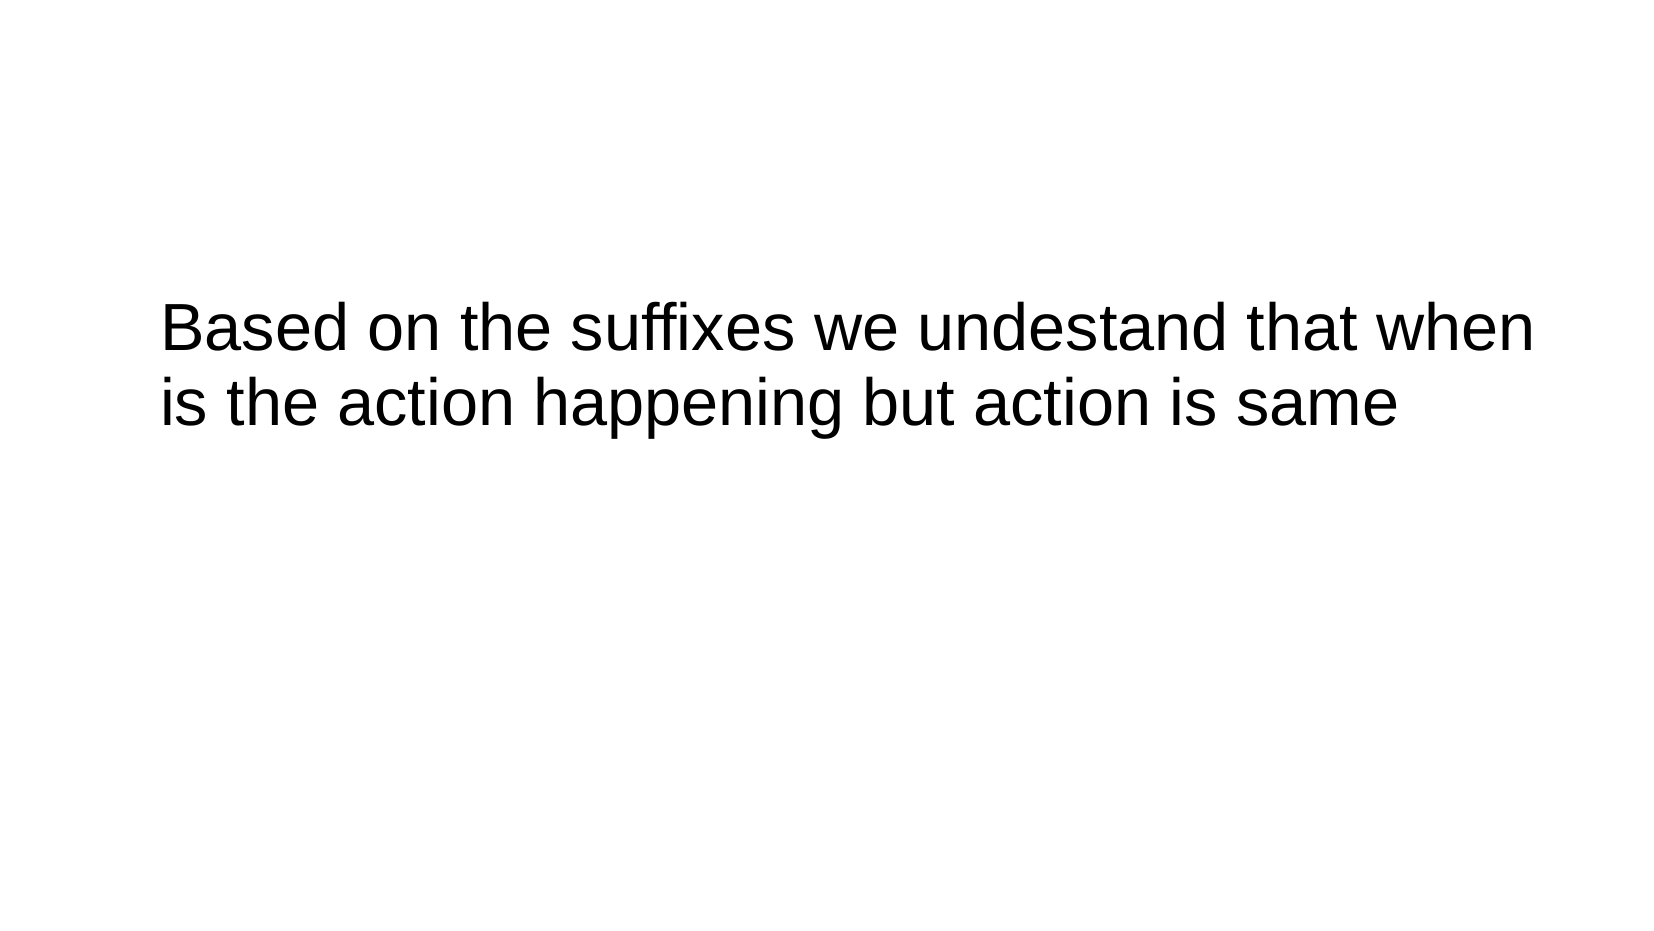

# Based on the suffixes we undestand that when is the action happening but action is same